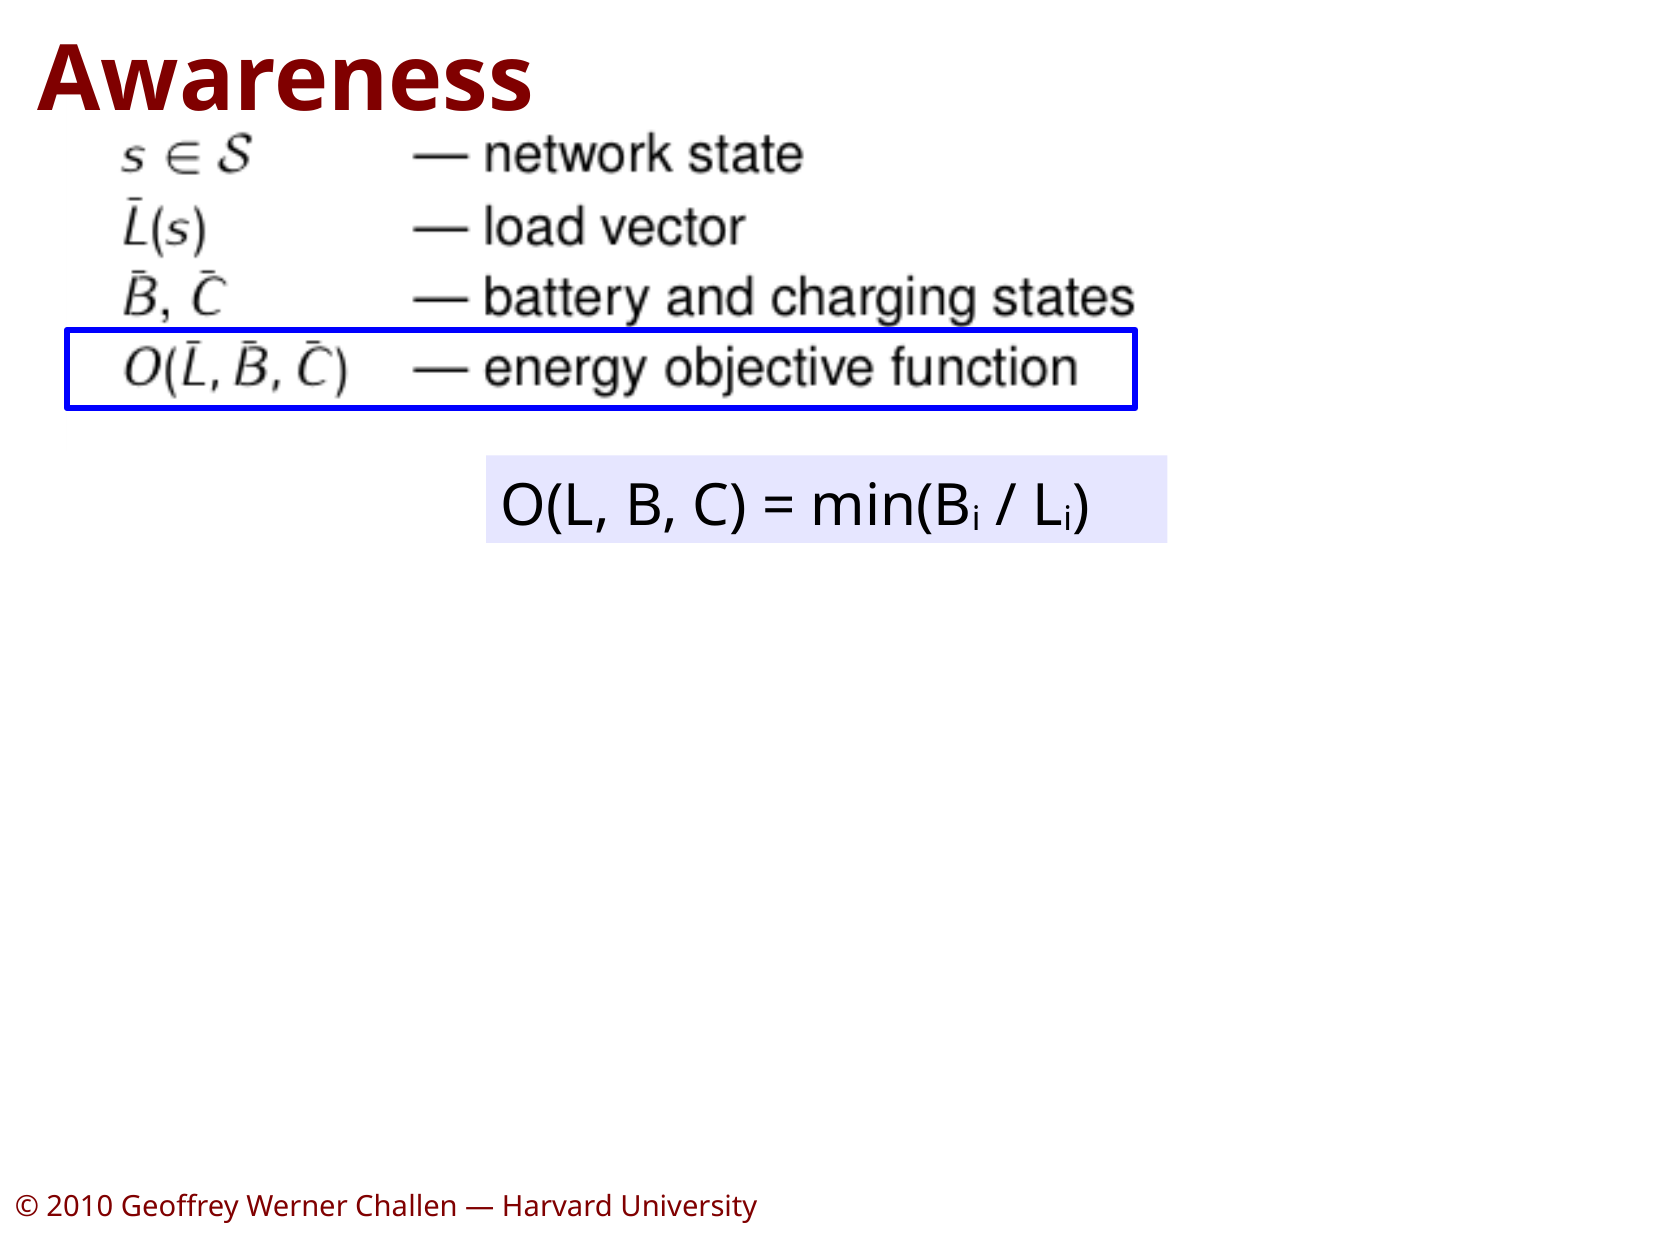

# Awareness
O(L, B, C) = min(Bi / Li)